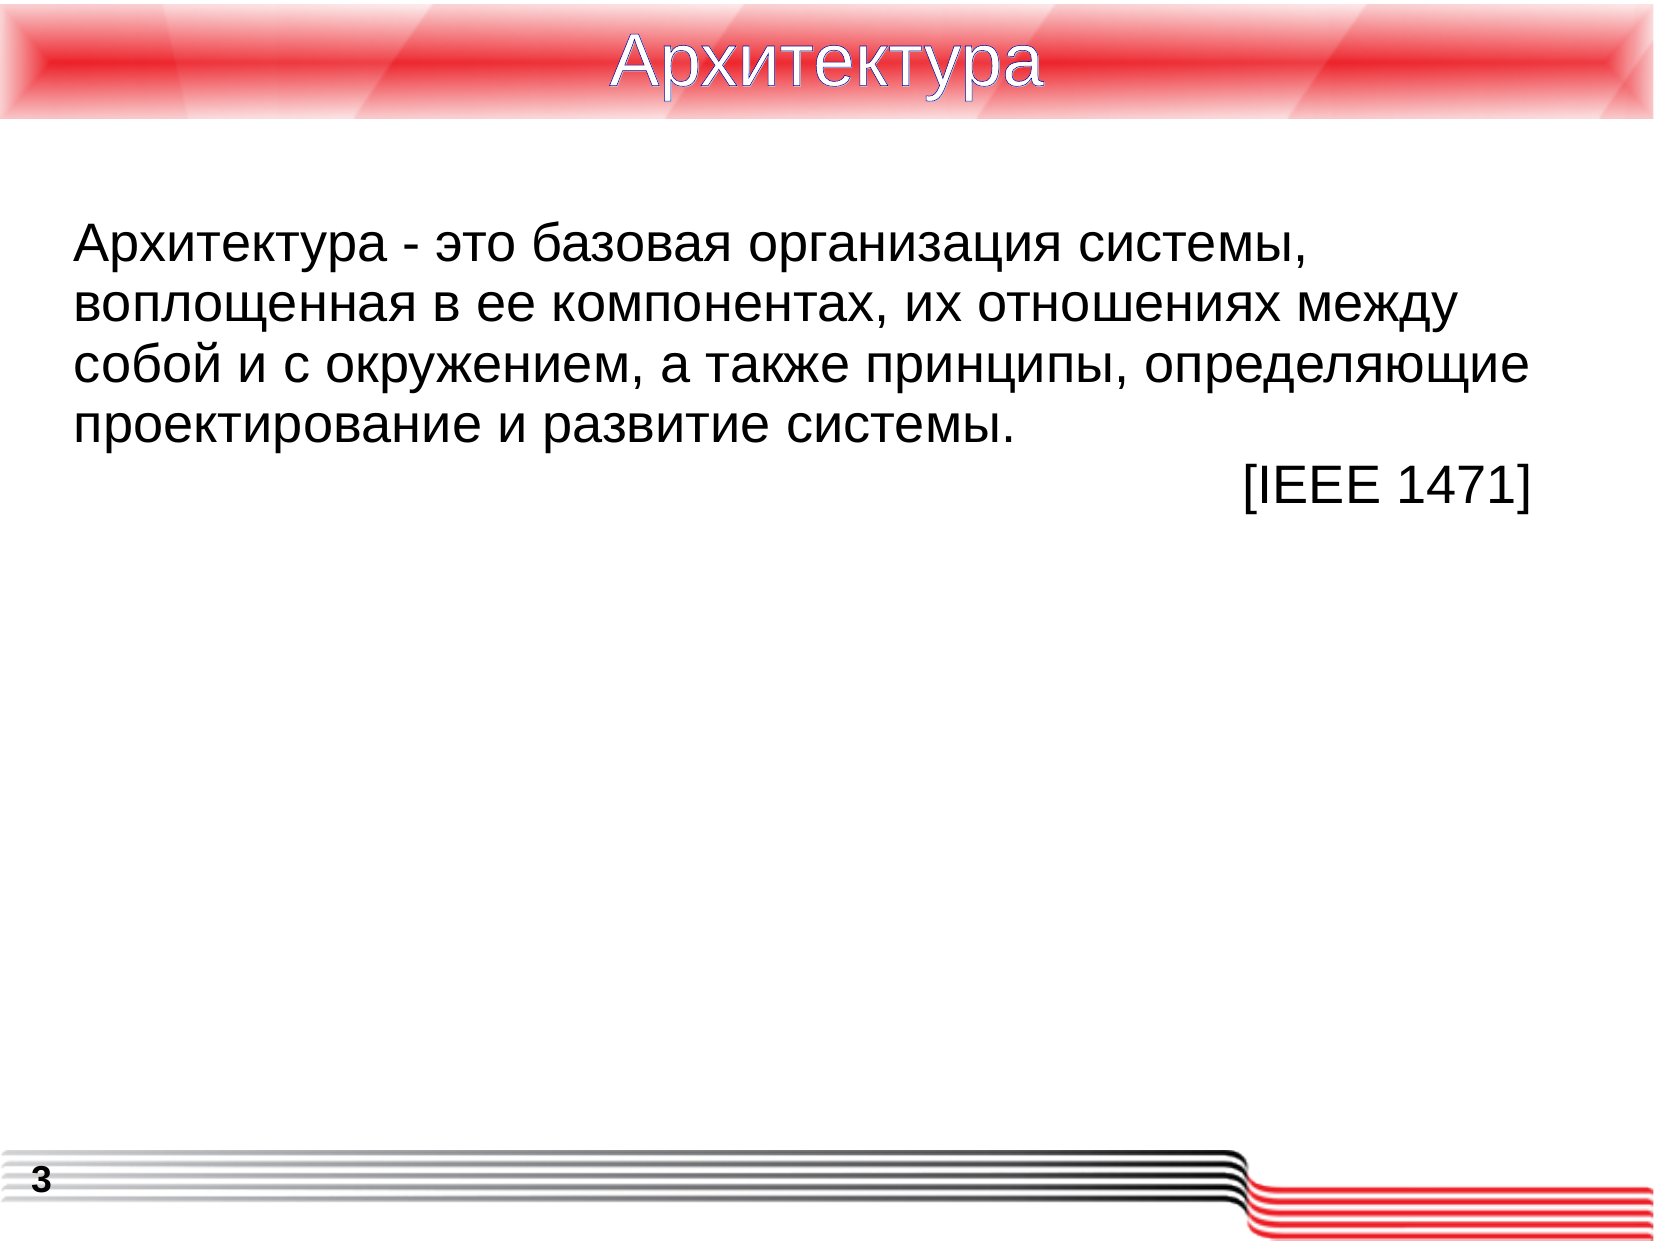

# Архитектура
Архитектура - это базовая организация системы, воплощенная в ее компонентах, их отношениях между собой и с окружением, а также принципы, определяющие проектирование и развитие системы.
[IEEE 1471]
3